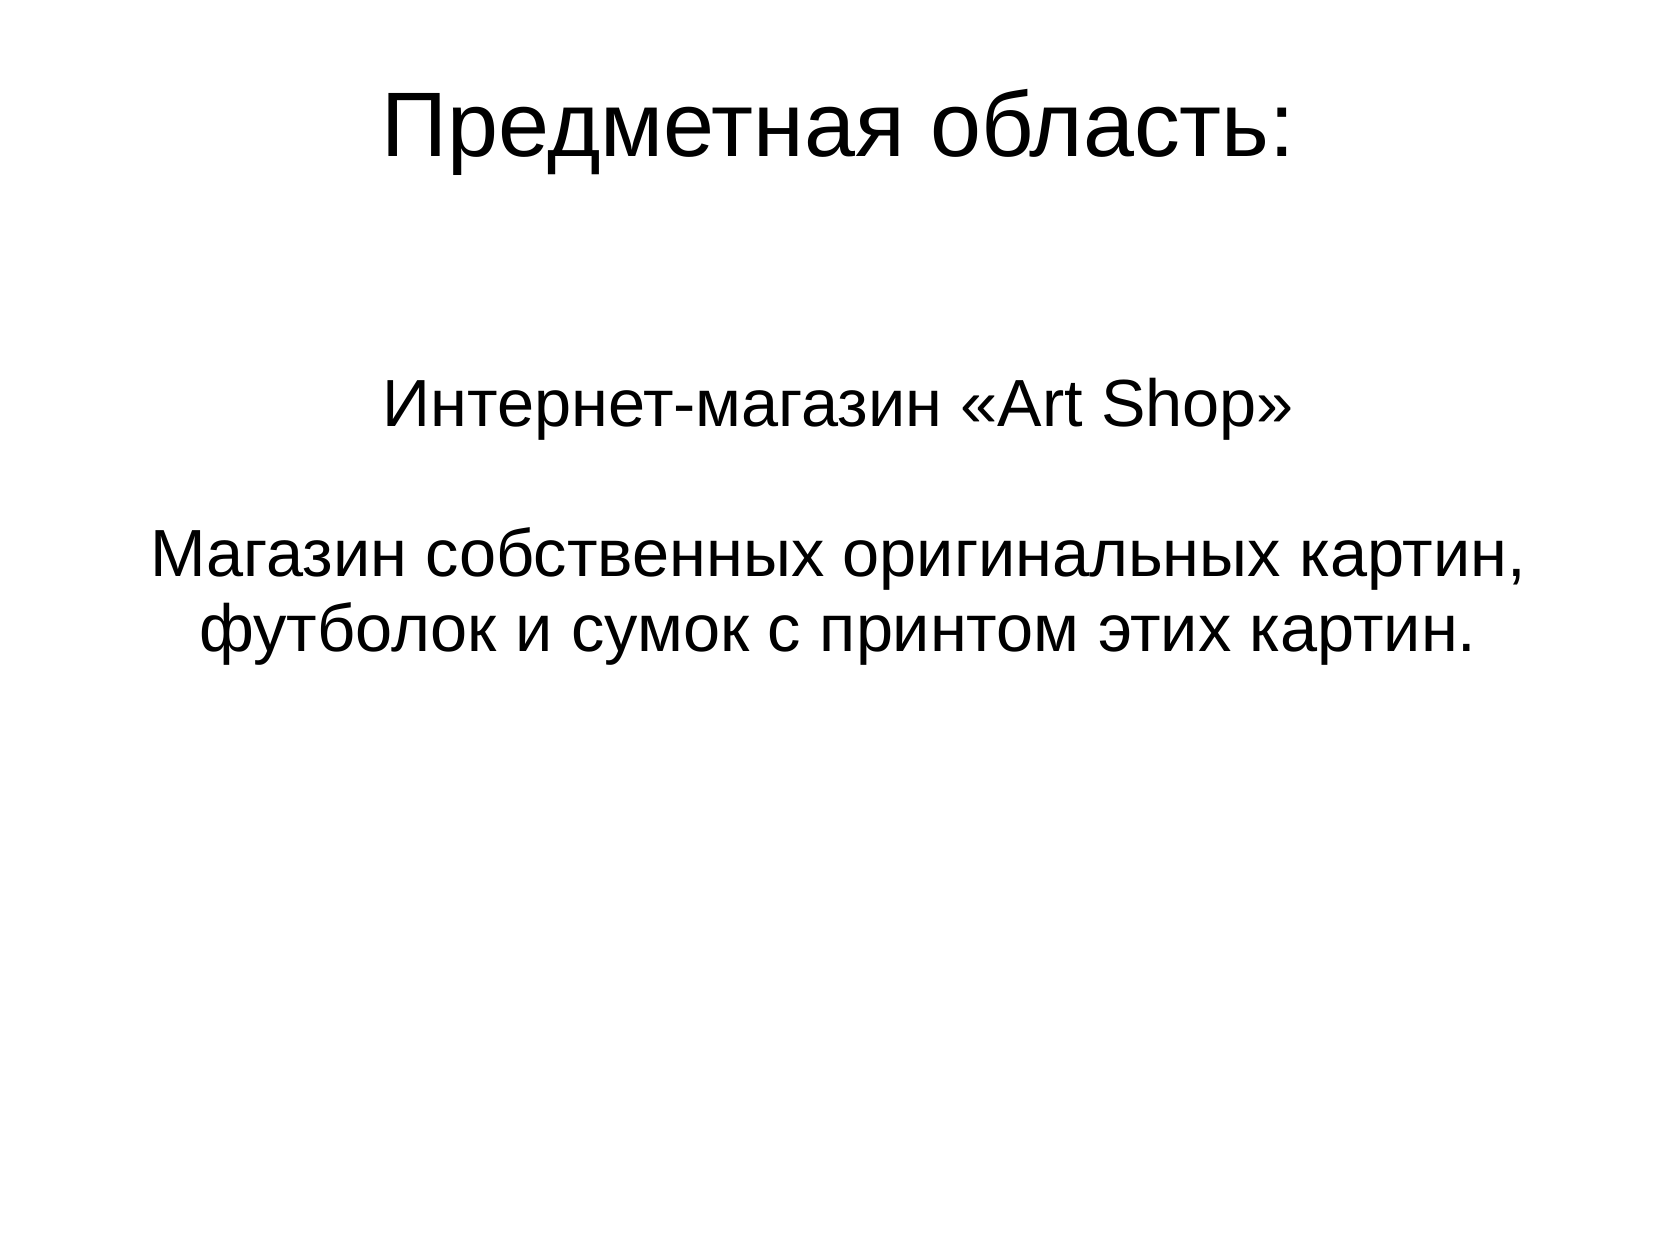

# Предметная область:
Интернет-магазин «Art Shop»
Магазин собственных оригинальных картин, футболок и сумок с принтом этих картин.